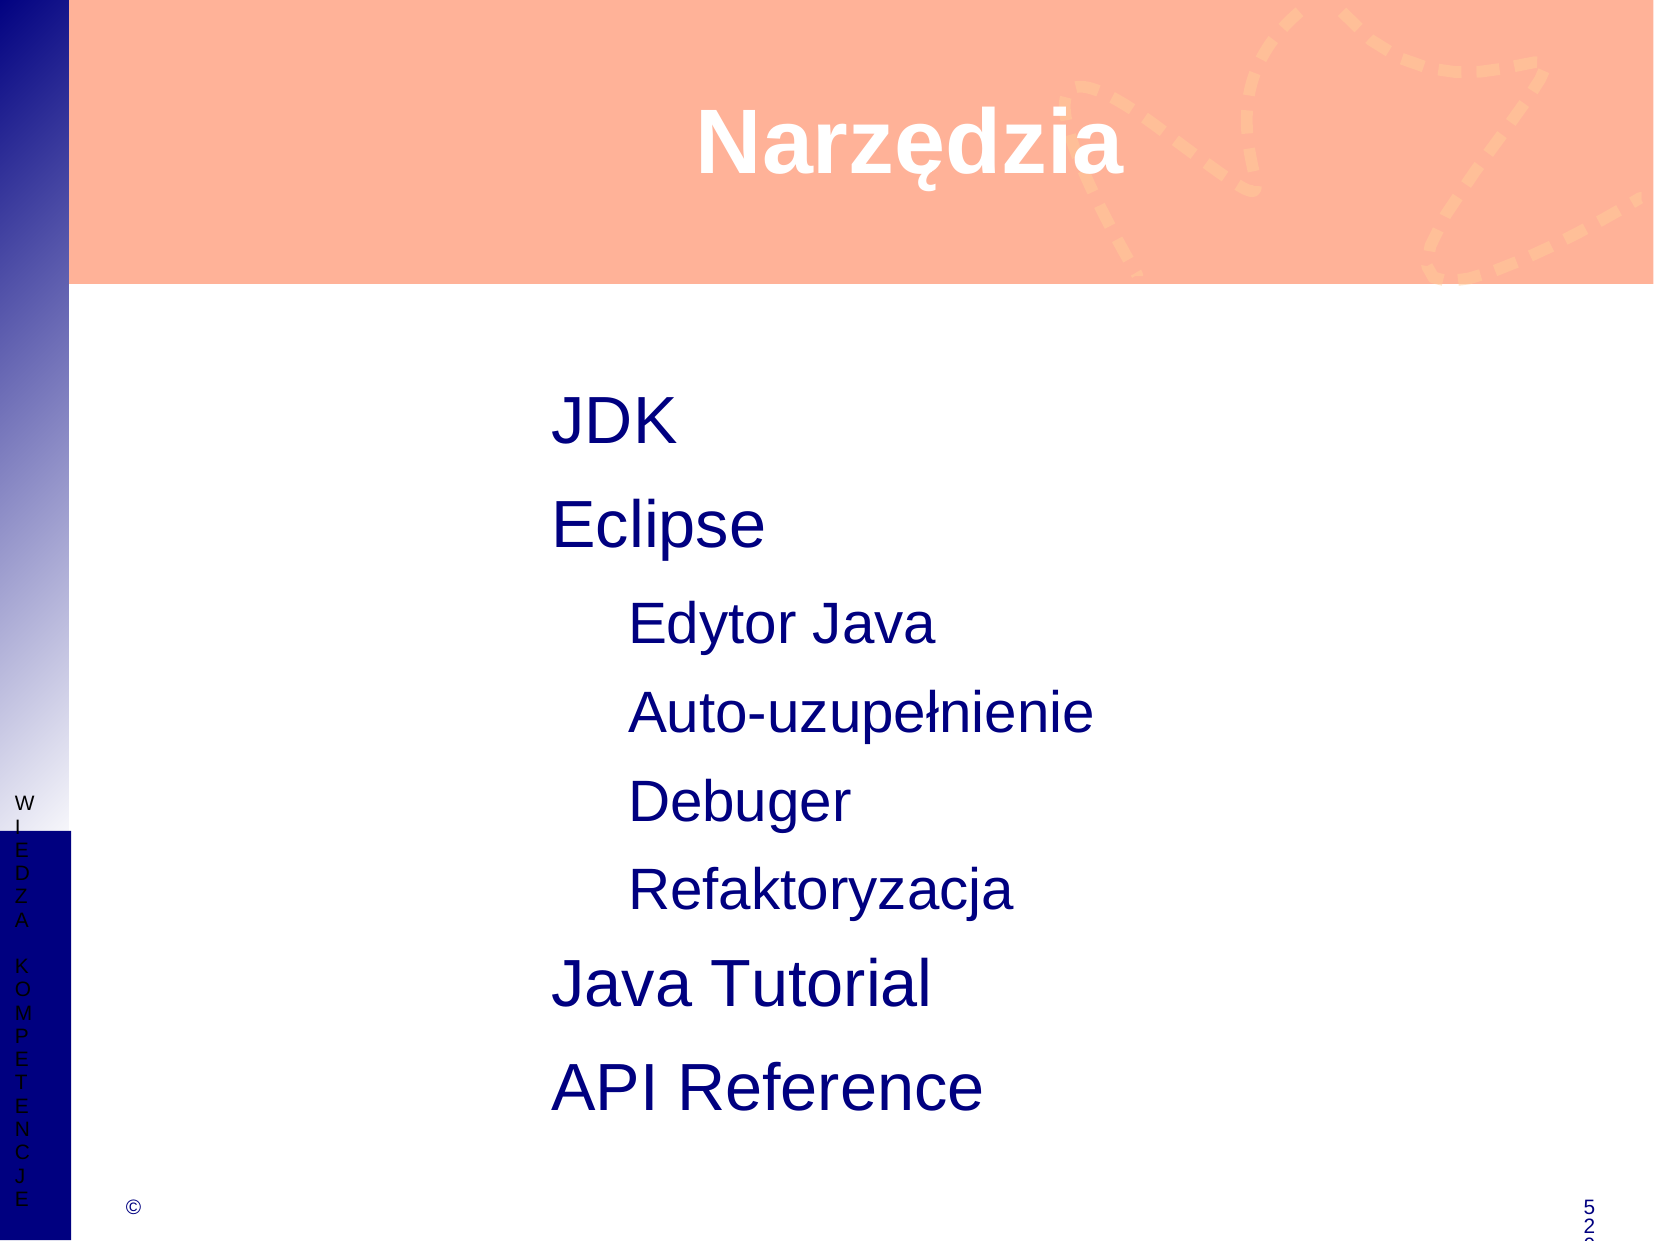

Narzędzia
# JDK
Eclipse
Edytor Java
Auto-uzupełnienie
Debuger
Refaktoryzacja
Java Tutorial
API Reference
W
I
E
D
Z
A
K
O
M
P
E
T
E
N
C
J
E